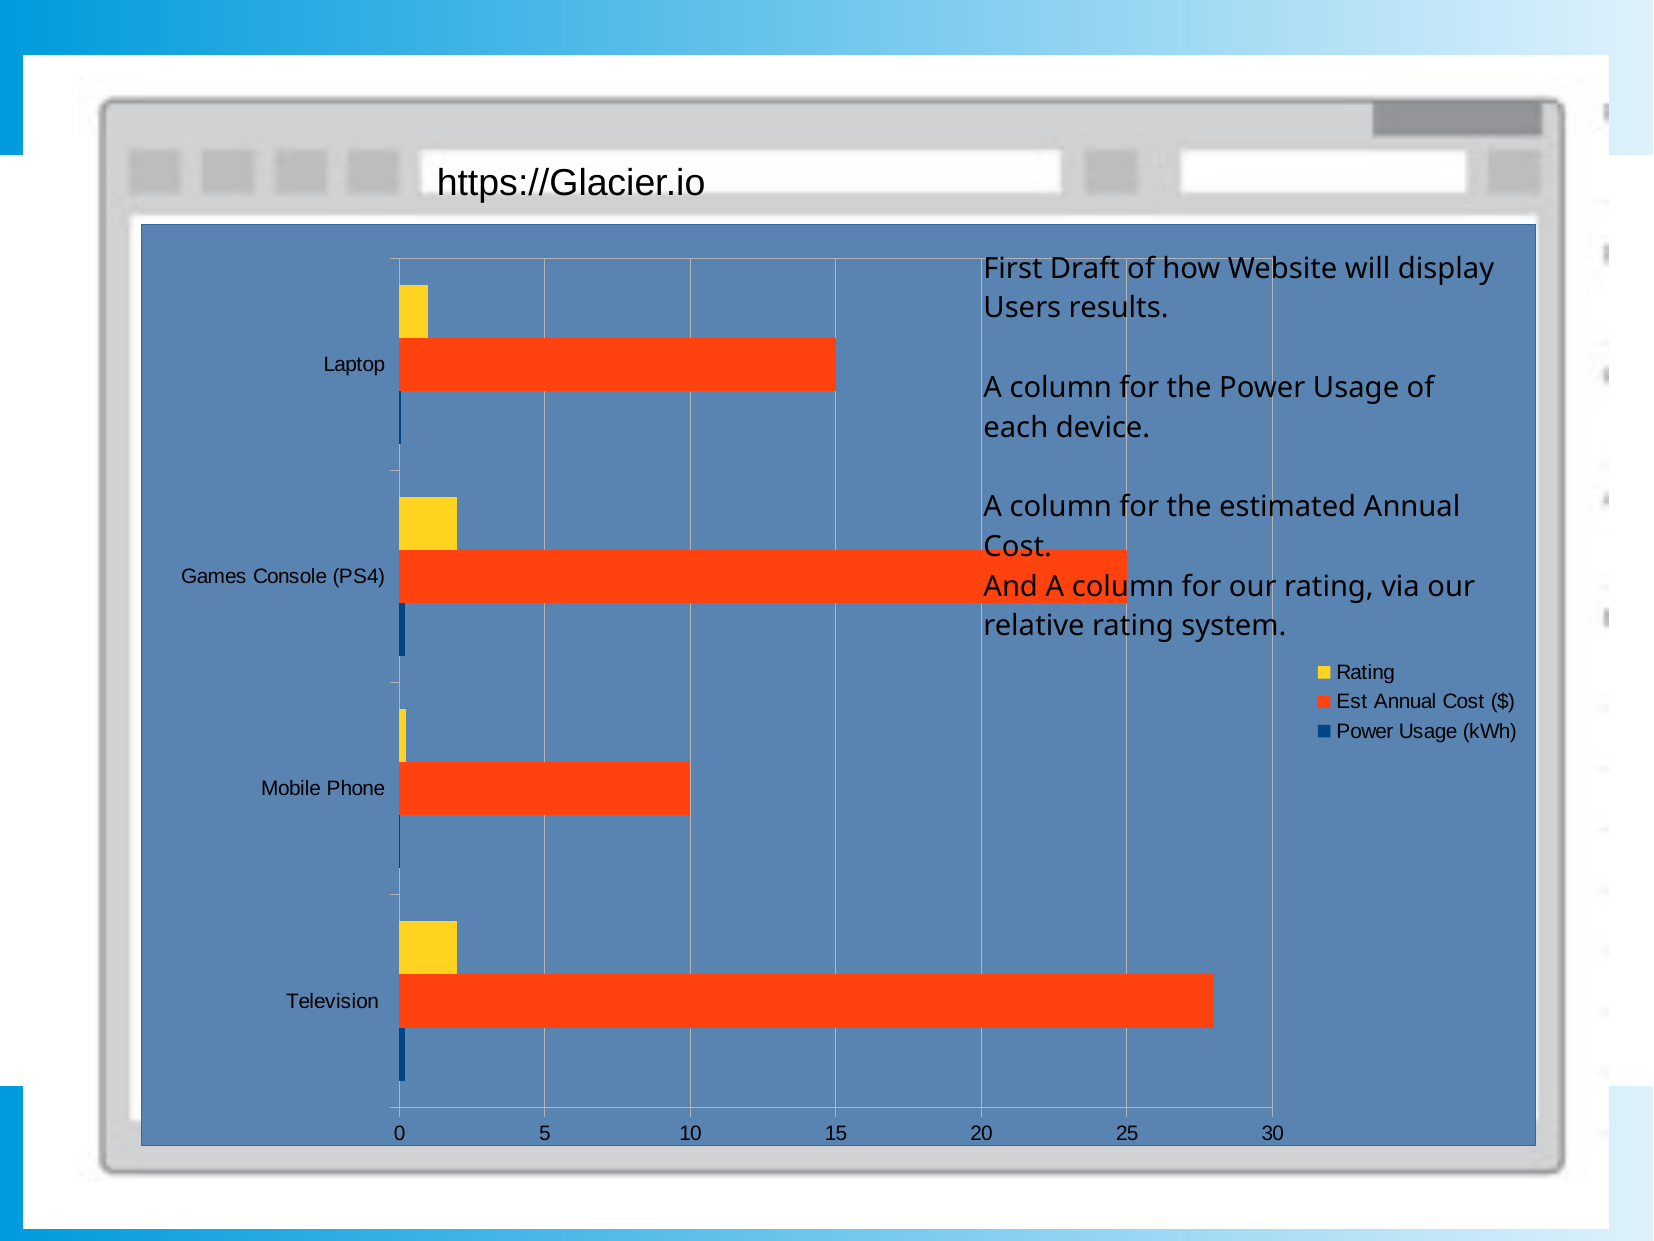

#
https://Glacier.io
### Chart
| Category | Power Usage (kWh) | Est Annual Cost ($) | Rating |
|---|---|---|---|
| Television | 0.2 | 28.0 | 2.0 |
| Mobile Phone | 0.02 | 10.0 | 0.25 |
| Games Console (PS4) | 0.2 | 25.0 | 2.0 |
| Laptop | 0.07 | 15.0 | 1.0 |First Draft of how Website will display Users results.
A column for the Power Usage of each device.
A column for the estimated Annual Cost.
And A column for our rating, via our relative rating system.